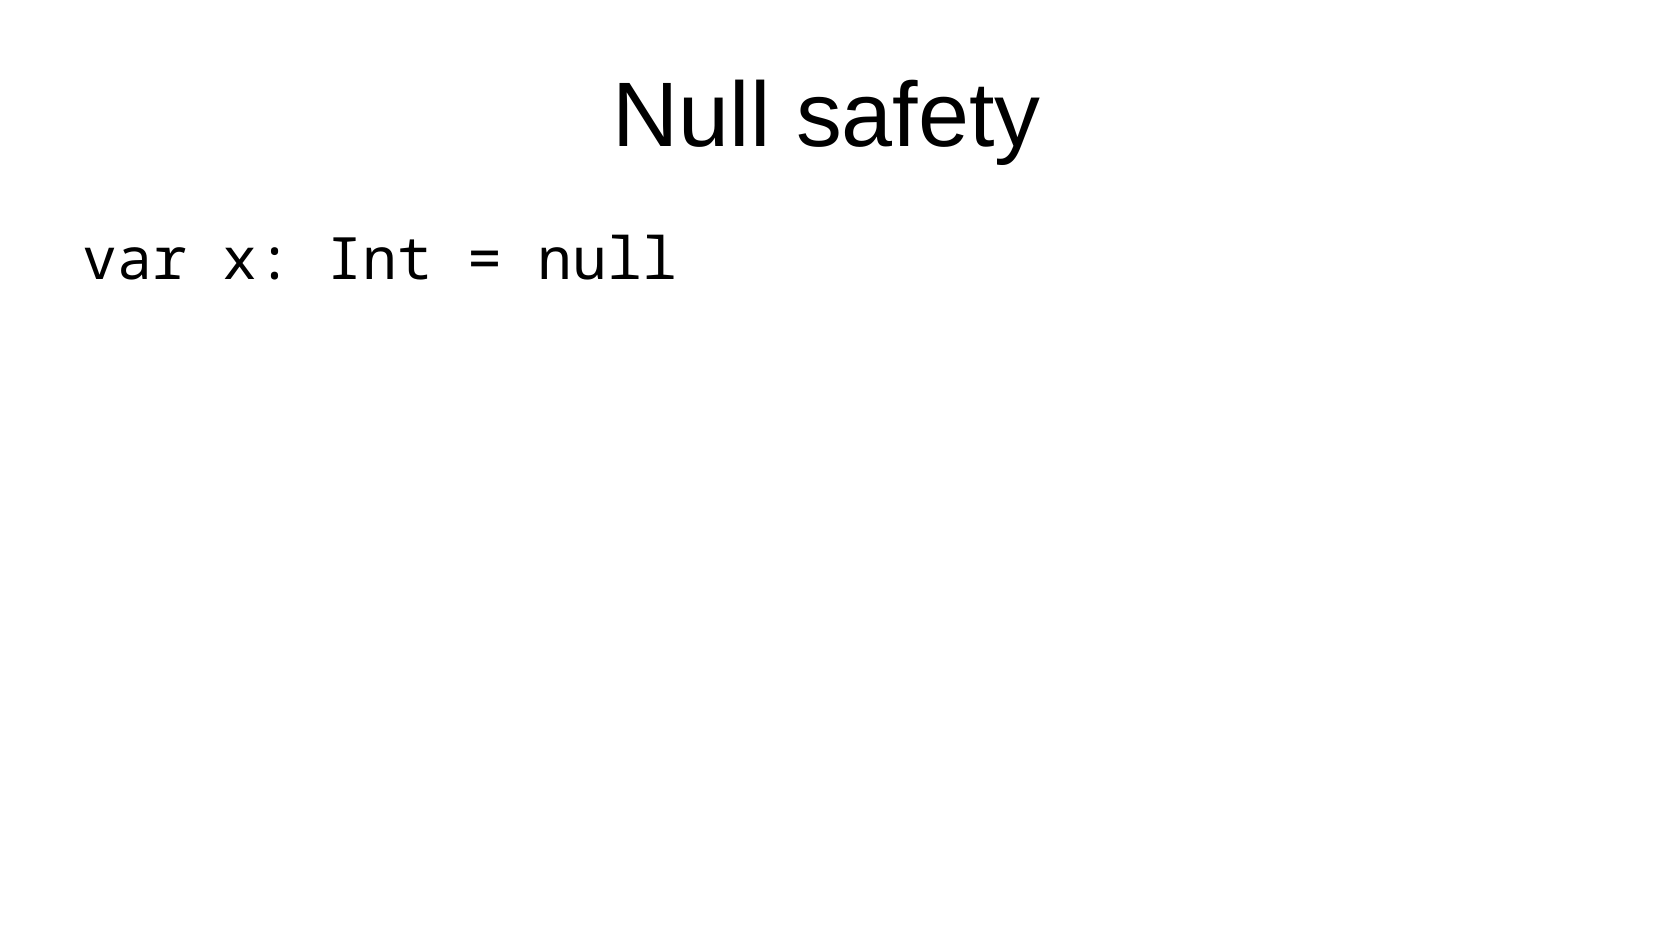

# Null safety
var x: Int = null